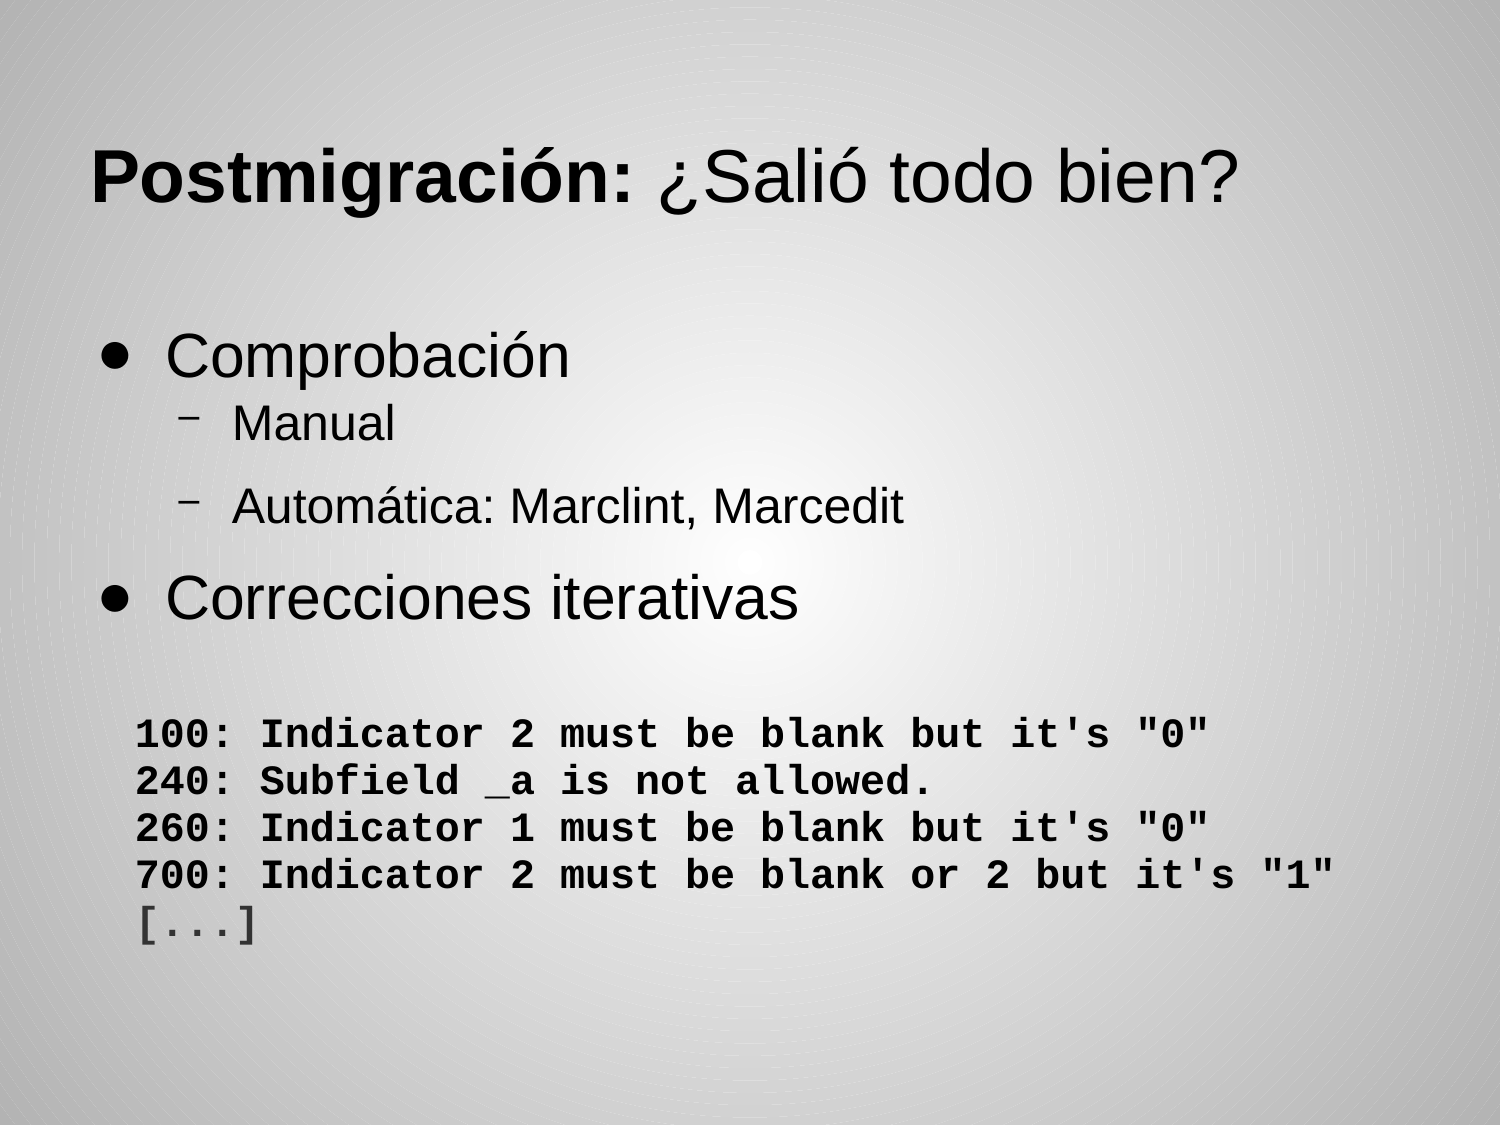

# Postmigración: ¿Salió todo bien?
Comprobación
Manual
Automática: Marclint, Marcedit
Correcciones iterativas
100: Indicator 2 must be blank but it's "0"
240: Subfield _a is not allowed.
260: Indicator 1 must be blank but it's "0"
700: Indicator 2 must be blank or 2 but it's "1"
[...]